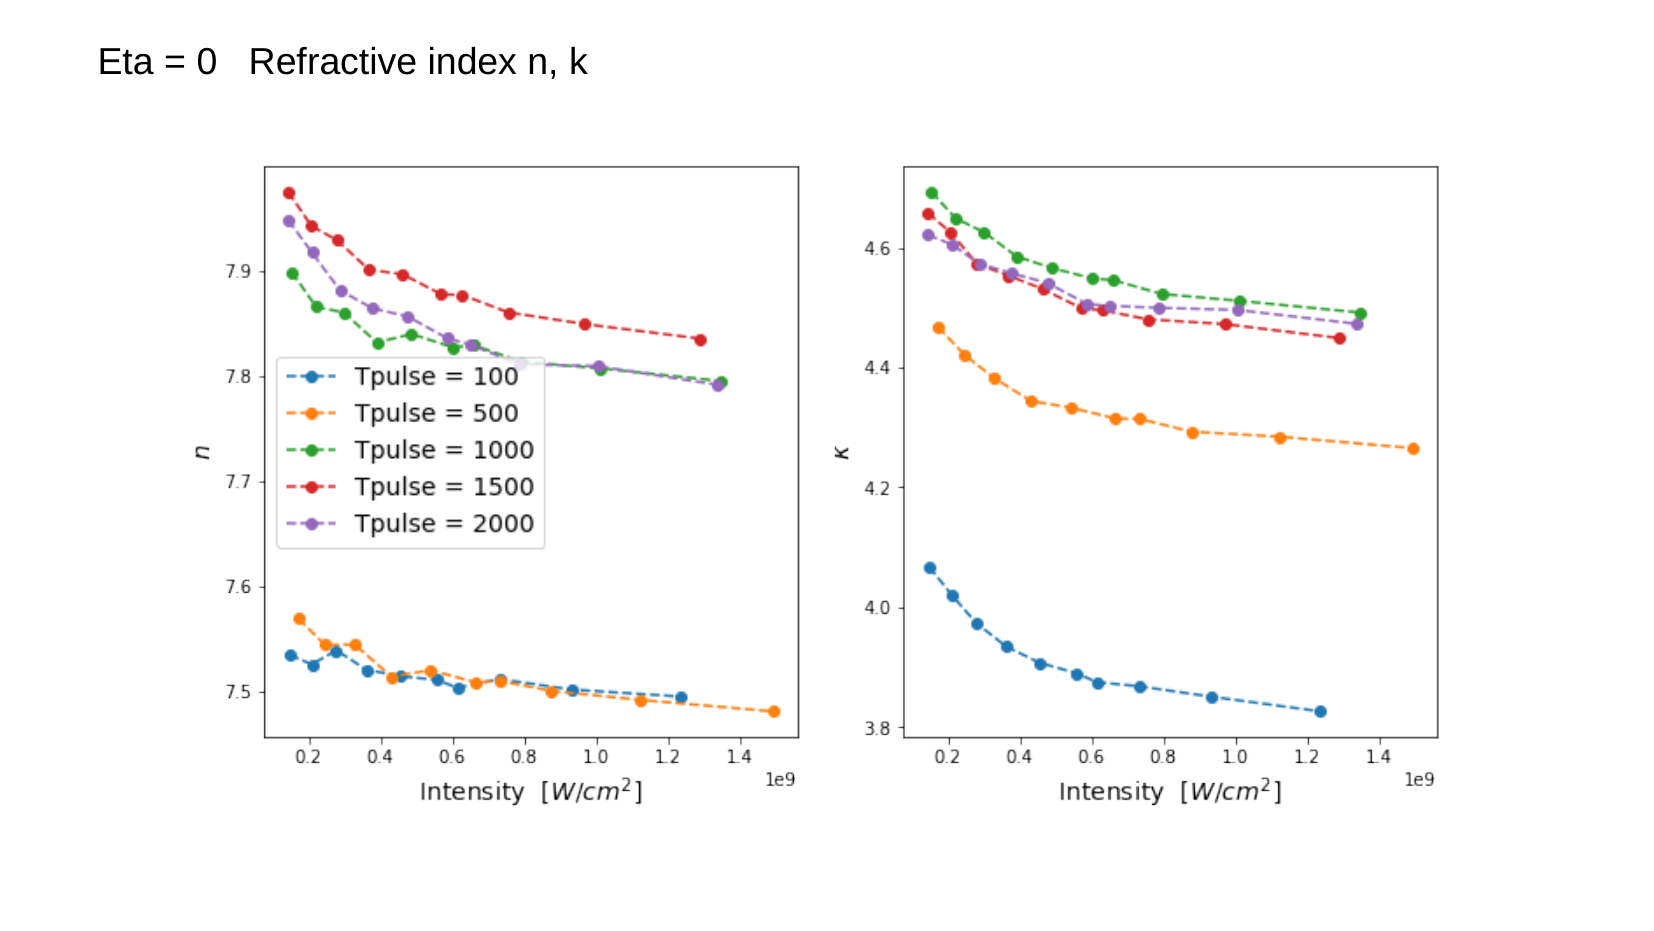

Eta = 0 Refractive index n, k